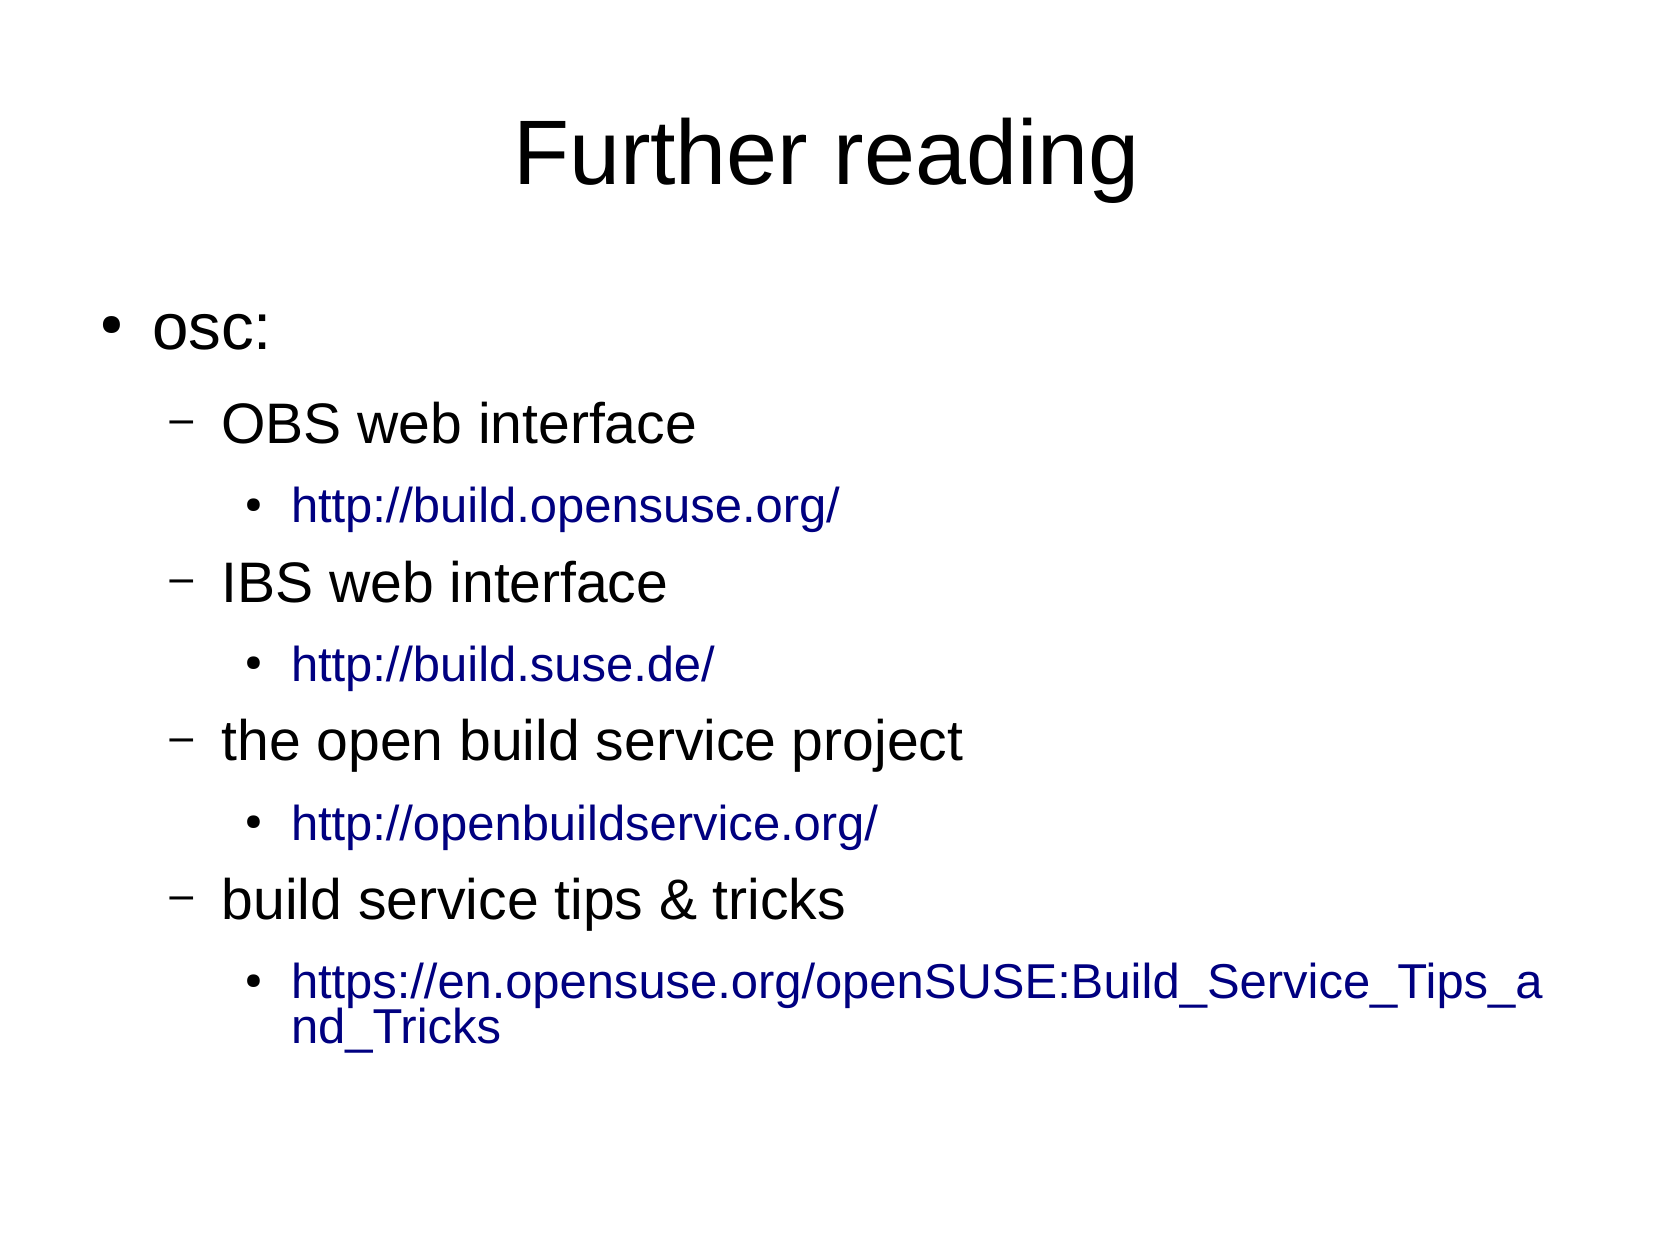

# Further reading
osc:
OBS web interface
http://build.opensuse.org/
IBS web interface
http://build.suse.de/
the open build service project
http://openbuildservice.org/
build service tips & tricks
https://en.opensuse.org/openSUSE:Build_Service_Tips_and_Tricks